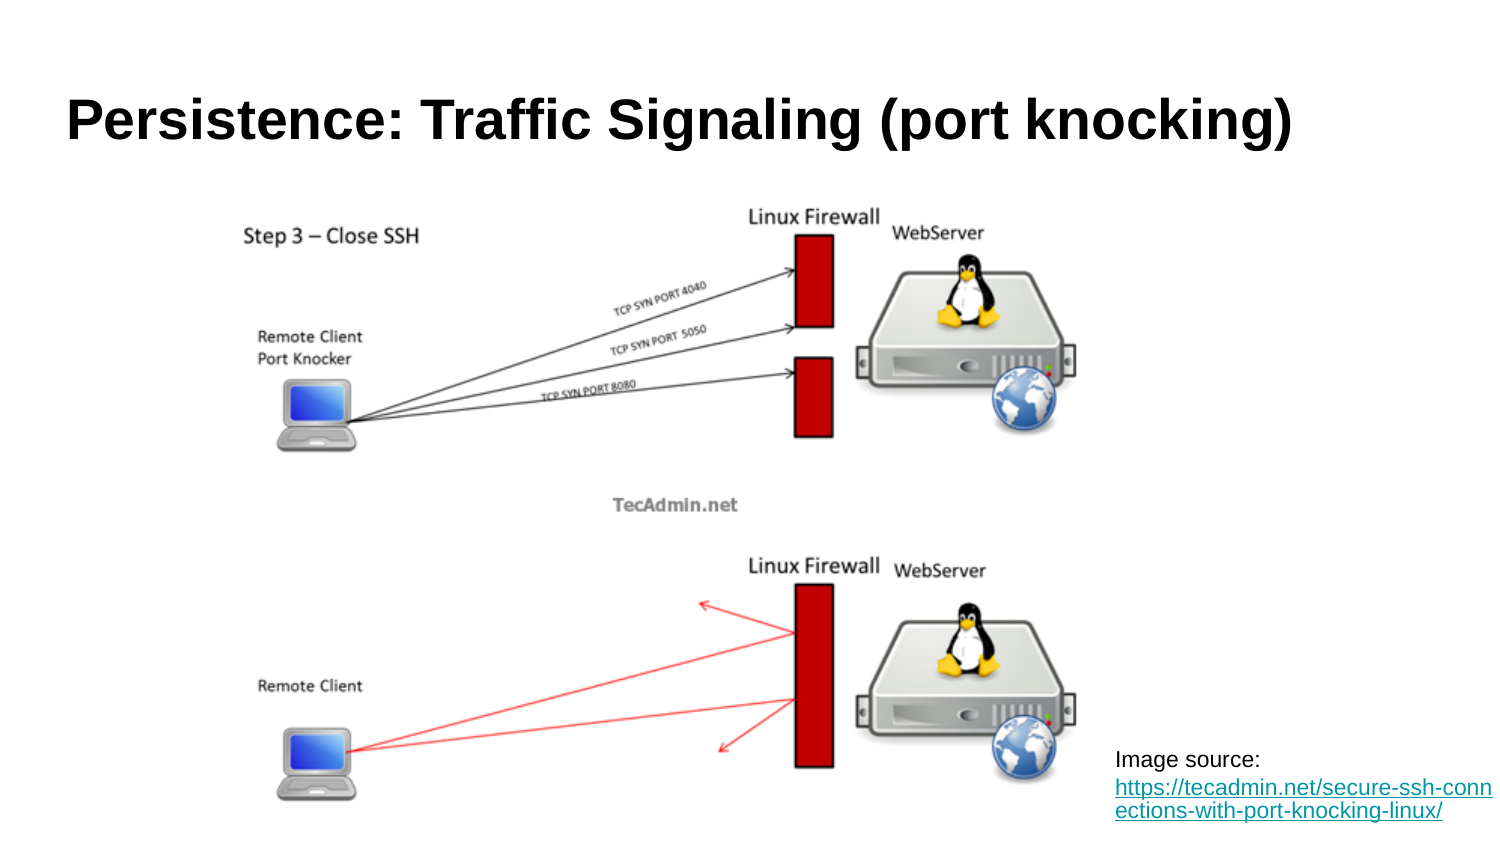

# Persistence: Traffic Signaling (port knocking)
Image source: https://tecadmin.net/secure-ssh-connections-with-port-knocking-linux/